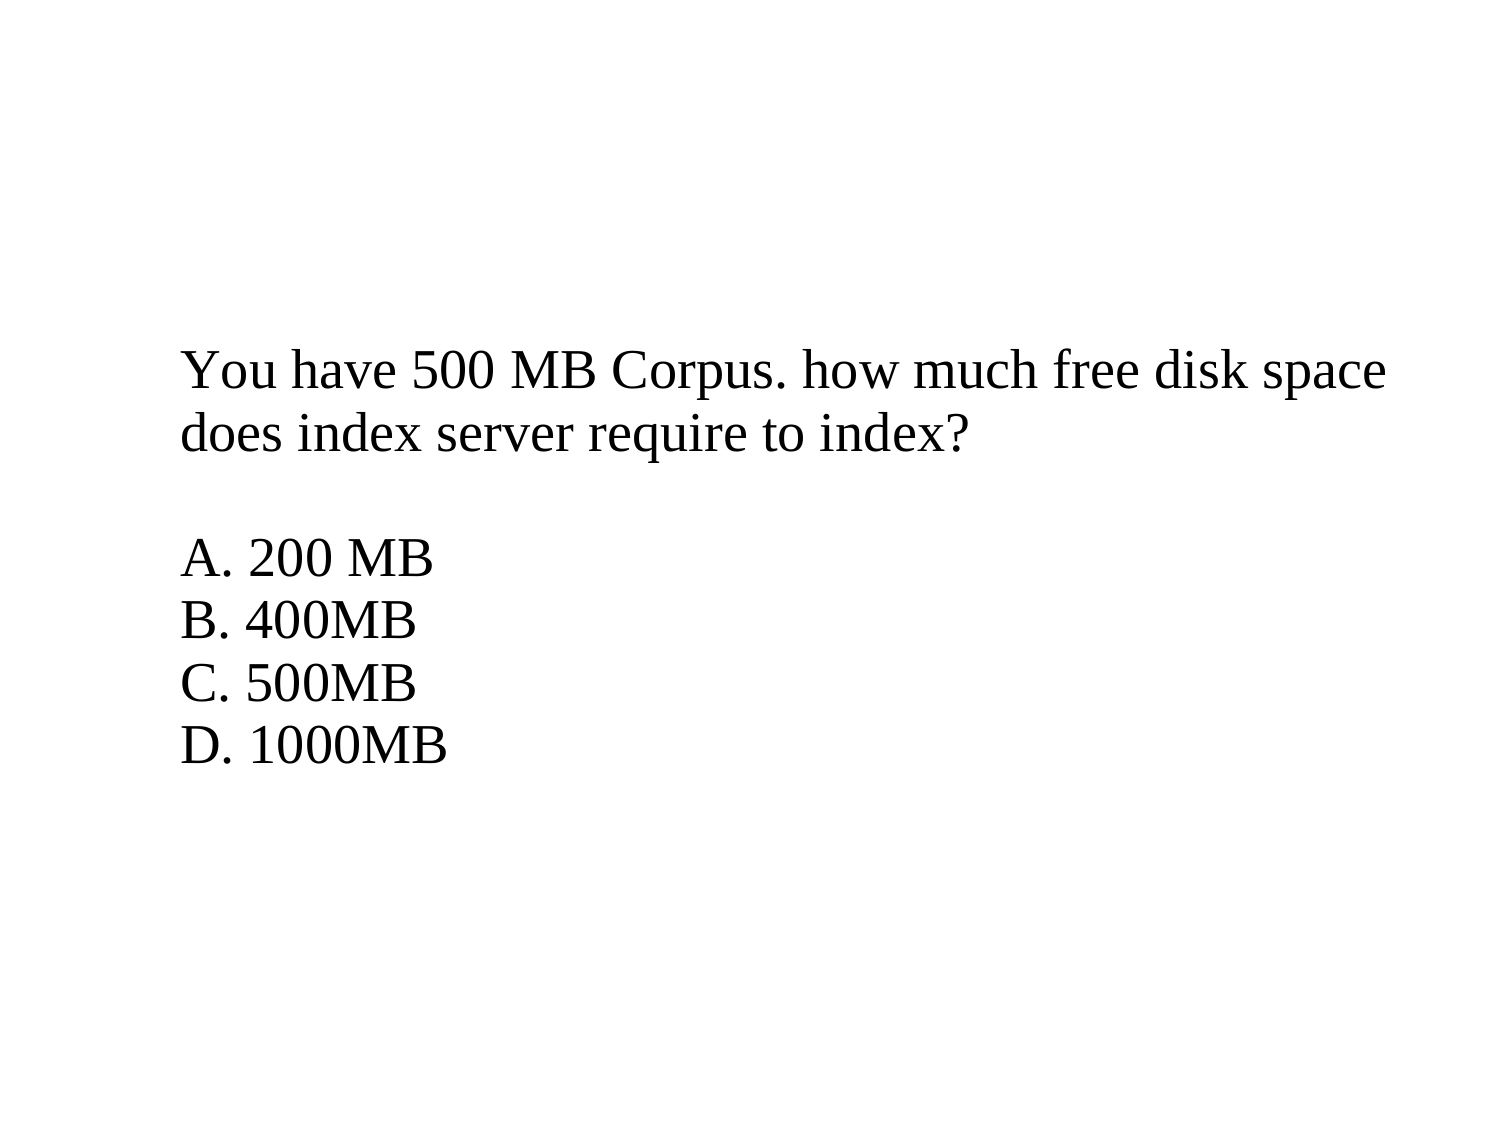

You have 500 MB Corpus. how much free disk space does index server require to index?
A. 200 MB
B. 400MB
C. 500MB
D. 1000MB